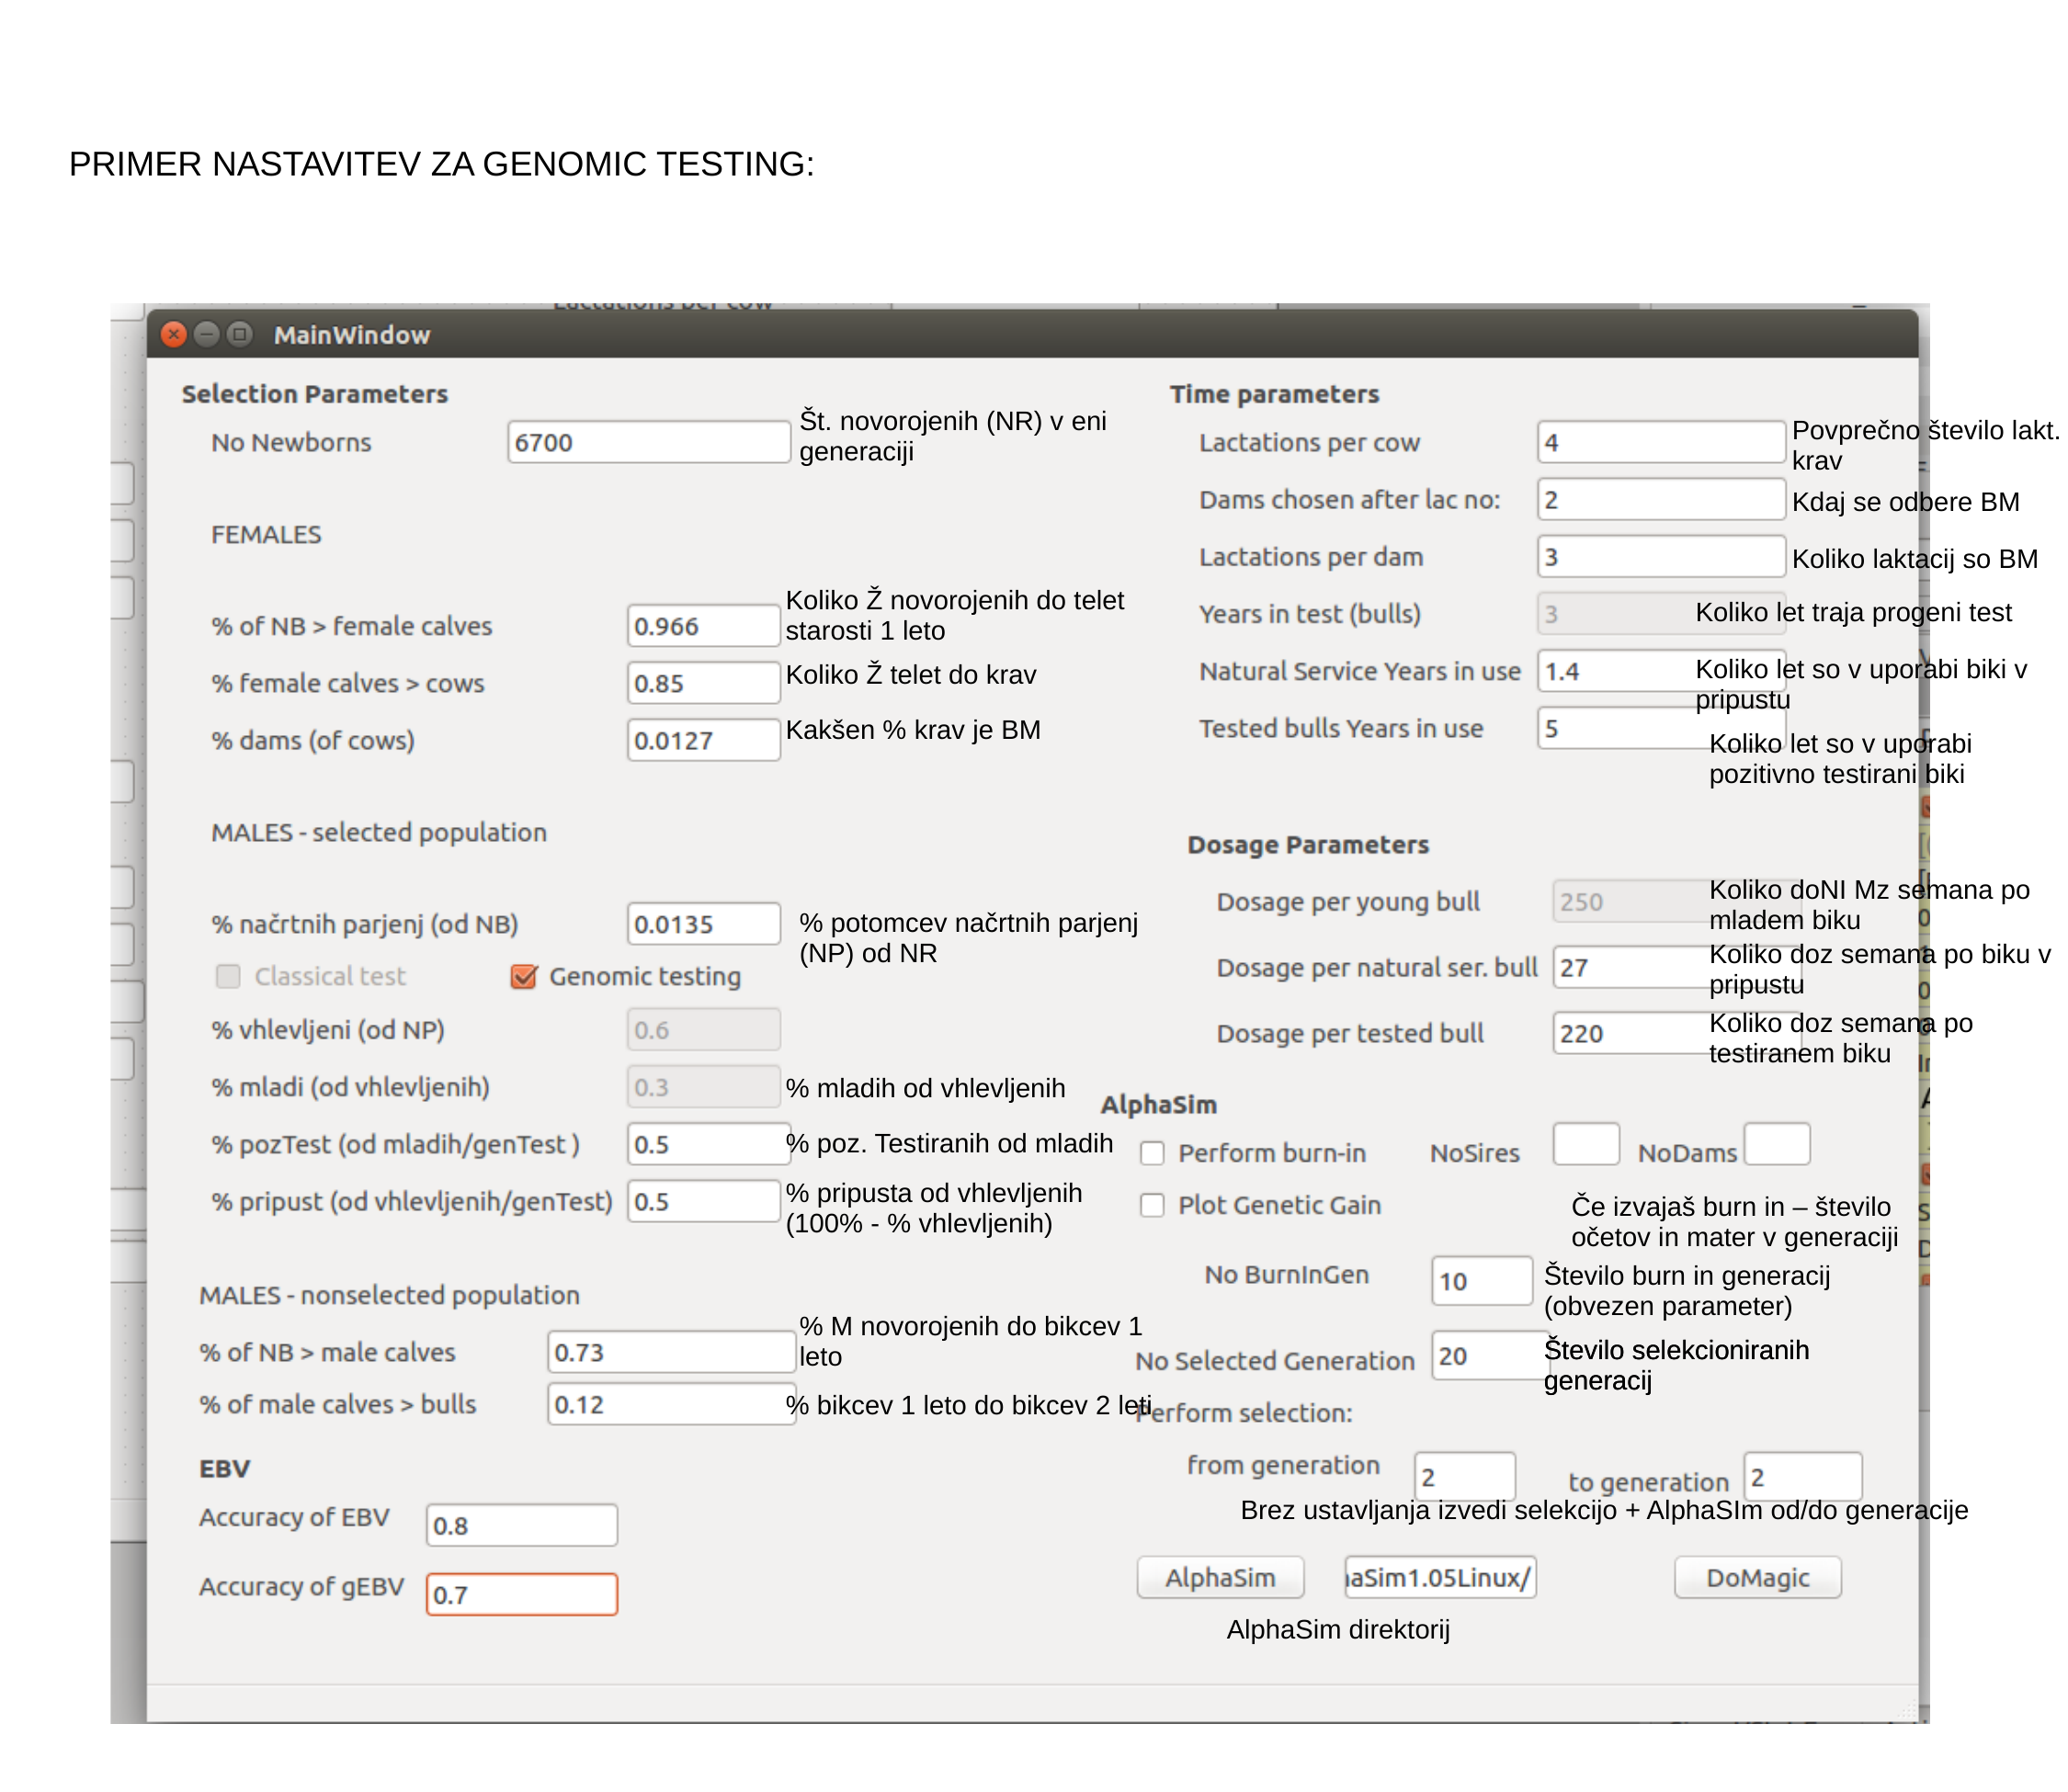

PRIMER NASTAVITEV ZA GENOMIC TESTING:
Št. novorojenih (NR) v eni generaciji
Povprečno število lakt. krav
Kdaj se odbere BM
Koliko laktacij so BM
Koliko Ž novorojenih do telet starosti 1 leto
Koliko let traja progeni test
Koliko let so v uporabi biki v pripustu
Koliko Ž telet do krav
Kakšen % krav je BM
Koliko let so v uporabi pozitivno testirani biki
Koliko doNI Mz semana po mladem biku
% potomcev načrtnih parjenj (NP) od NR
Koliko doz semana po biku v pripustu
Koliko doz semana po testiranem biku
% mladih od vhlevljenih
% poz. Testiranih od mladih
% pripusta od vhlevljenih (100% - % vhlevljenih)
Če izvajaš burn in – število očetov in mater v generaciji
Število burn in generacij (obvezen parameter)
% M novorojenih do bikcev 1 leto
Število selekcioniranih generacij
Število selekcioniranih generacij
% bikcev 1 leto do bikcev 2 leti
Brez ustavljanja izvedi selekcijo + AlphaSIm od/do generacije
AlphaSim direktorij